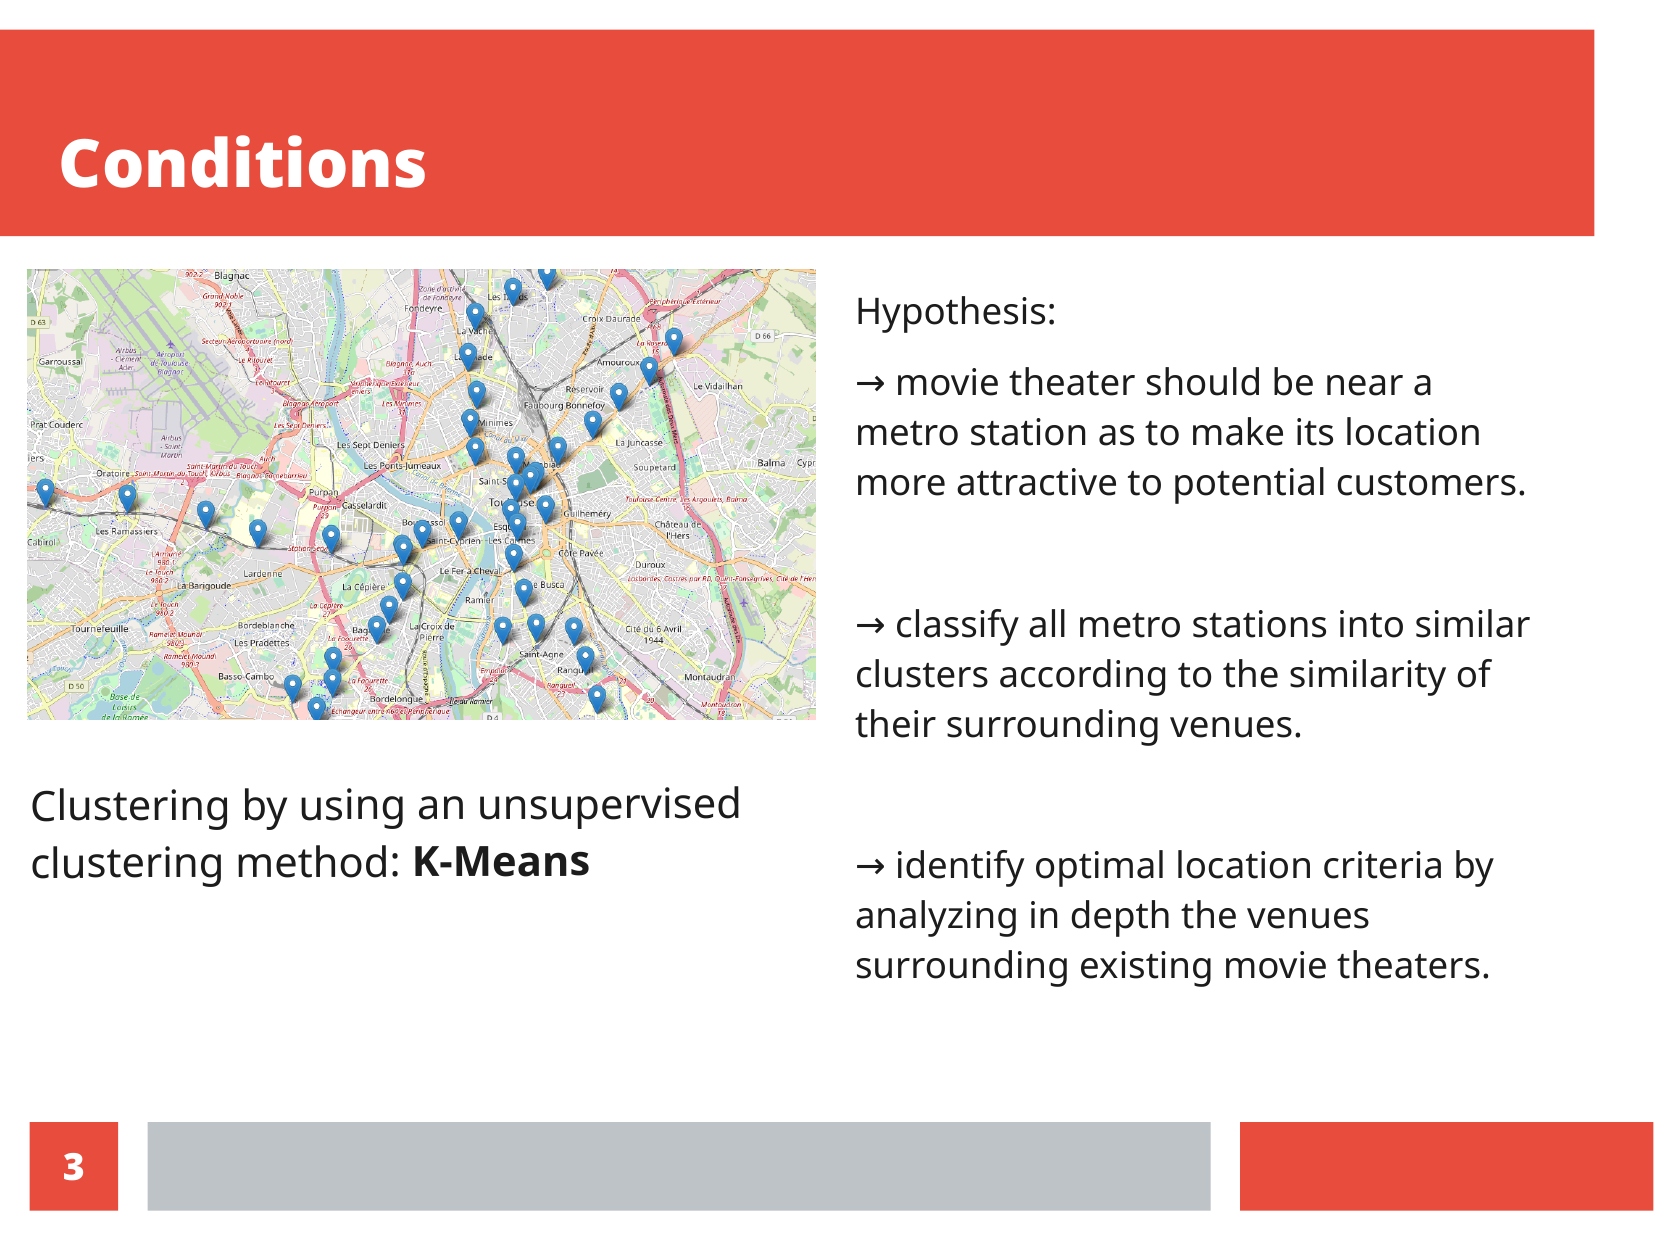

# Conditions
Hypothesis:
→ movie theater should be near a metro station as to make its location more attractive to potential customers.
→ classify all metro stations into similar clusters according to the similarity of their surrounding venues.
→ identify optimal location criteria by analyzing in depth the venues surrounding existing movie theaters.
Clustering by using an unsupervised clustering method: K-Means
3